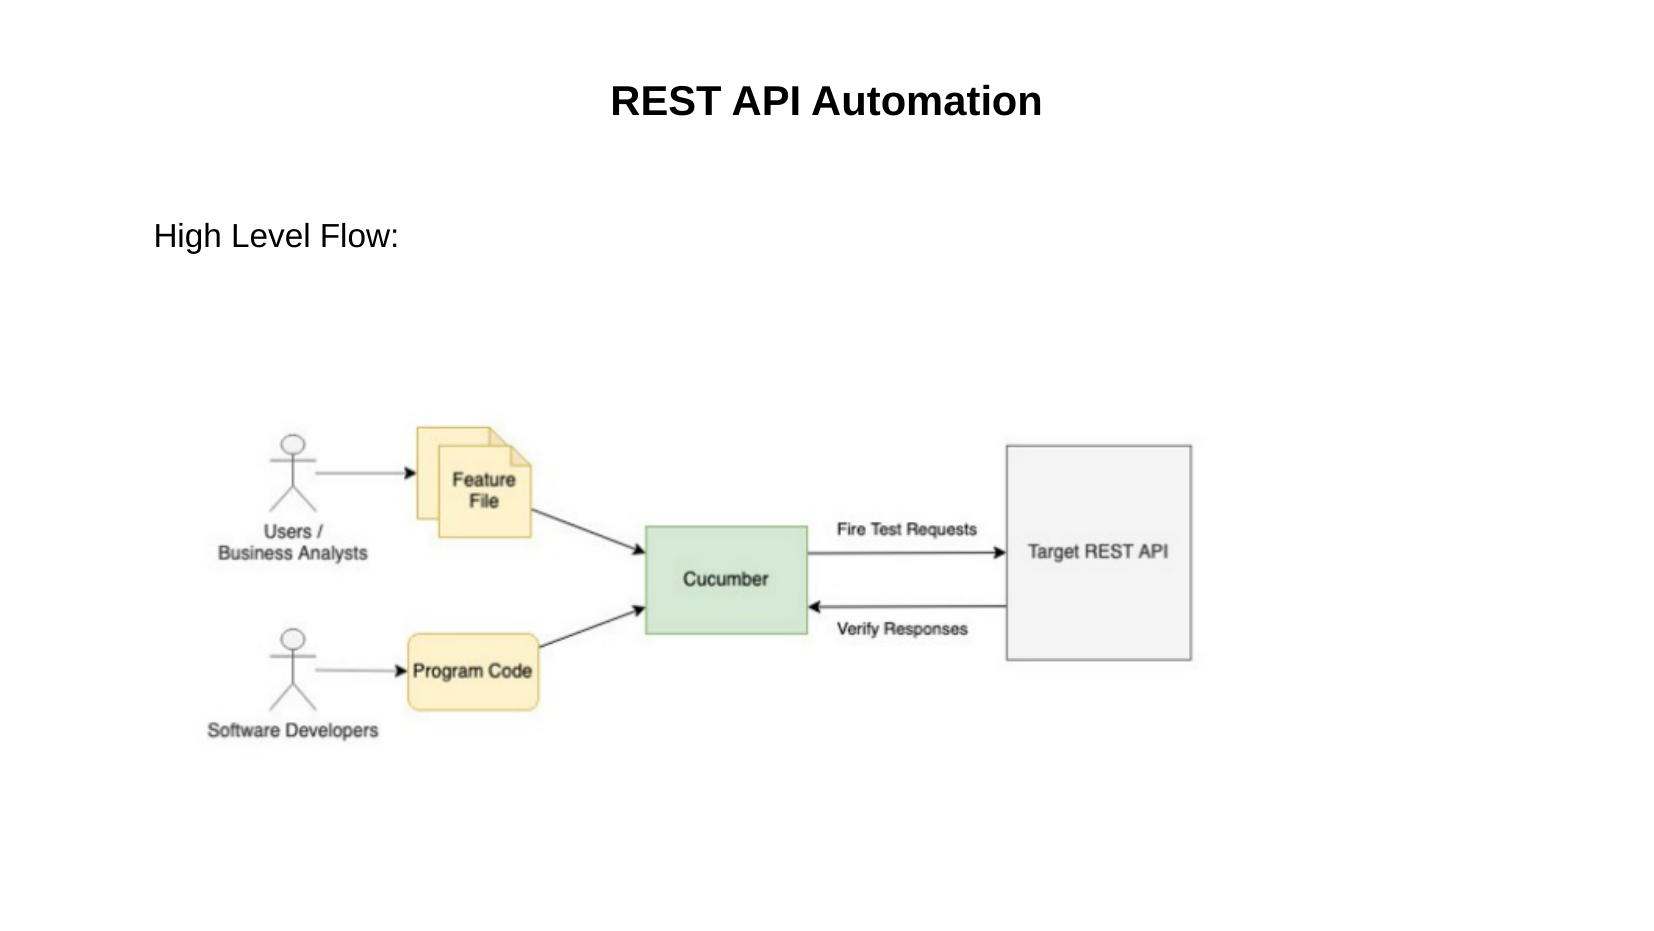

# REST API Automation
High Level Flow: